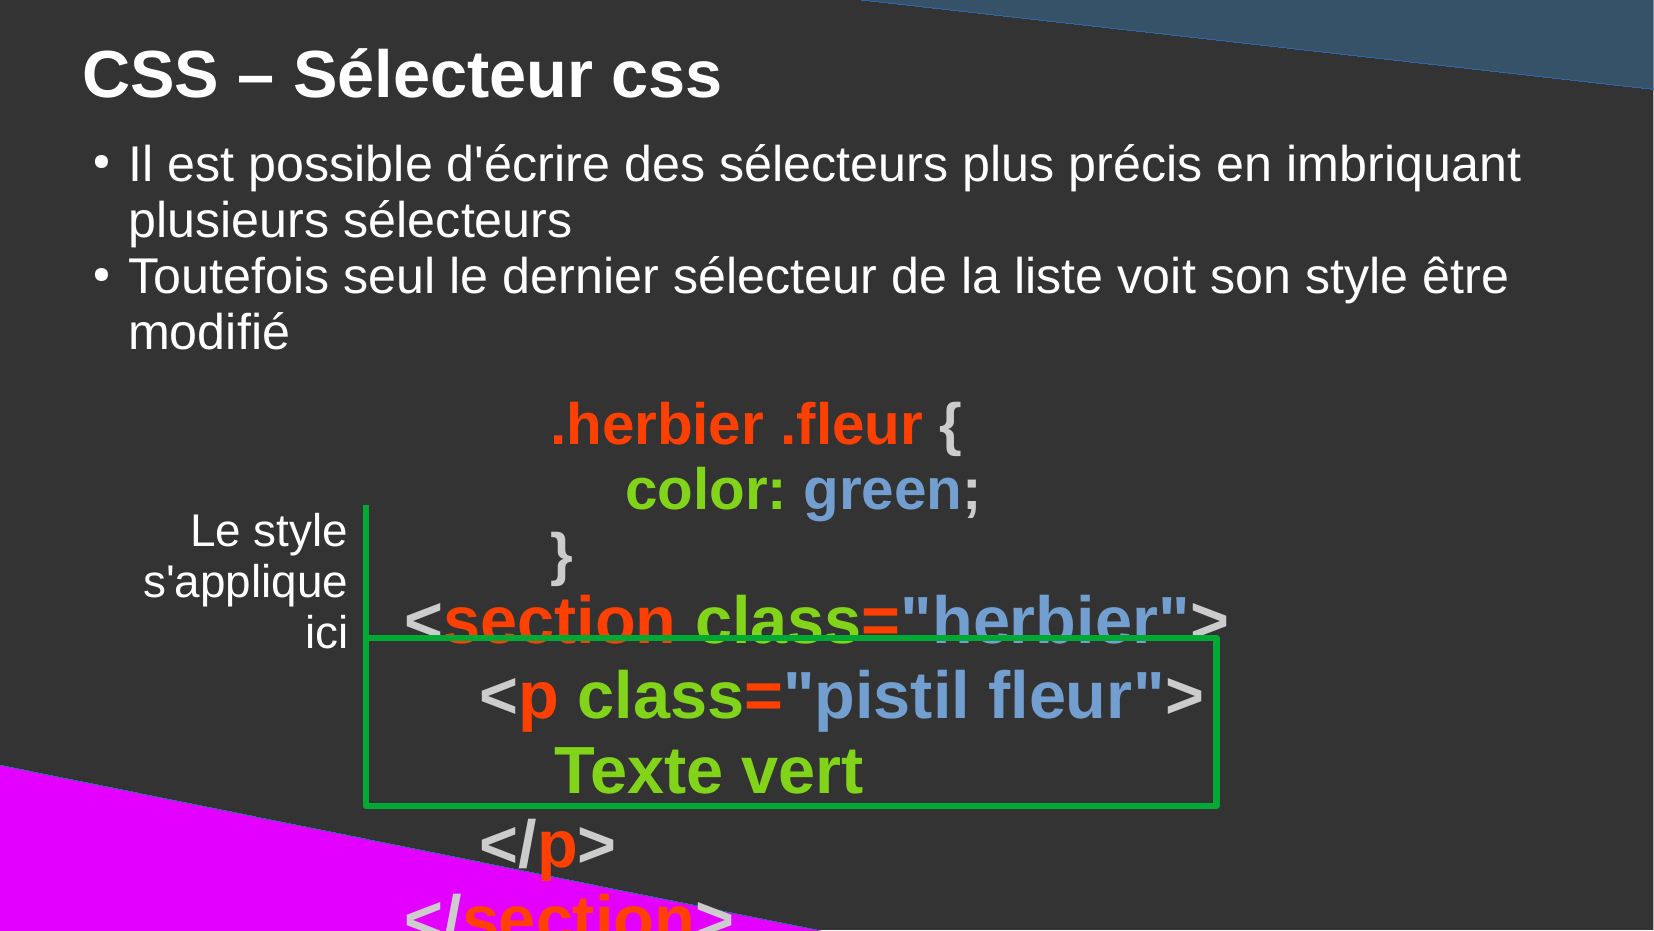

# CSS – Sélecteur css
Il est possible d'écrire des sélecteurs plus précis en imbriquant plusieurs sélecteurs
Toutefois seul le dernier sélecteur de la liste voit son style être modifié
.herbier .fleur {
	color: green;
}
Le style
s'applique
ici
<section class="herbier">
	<p class="pistil fleur">
		Texte vert
	</p>
</section>